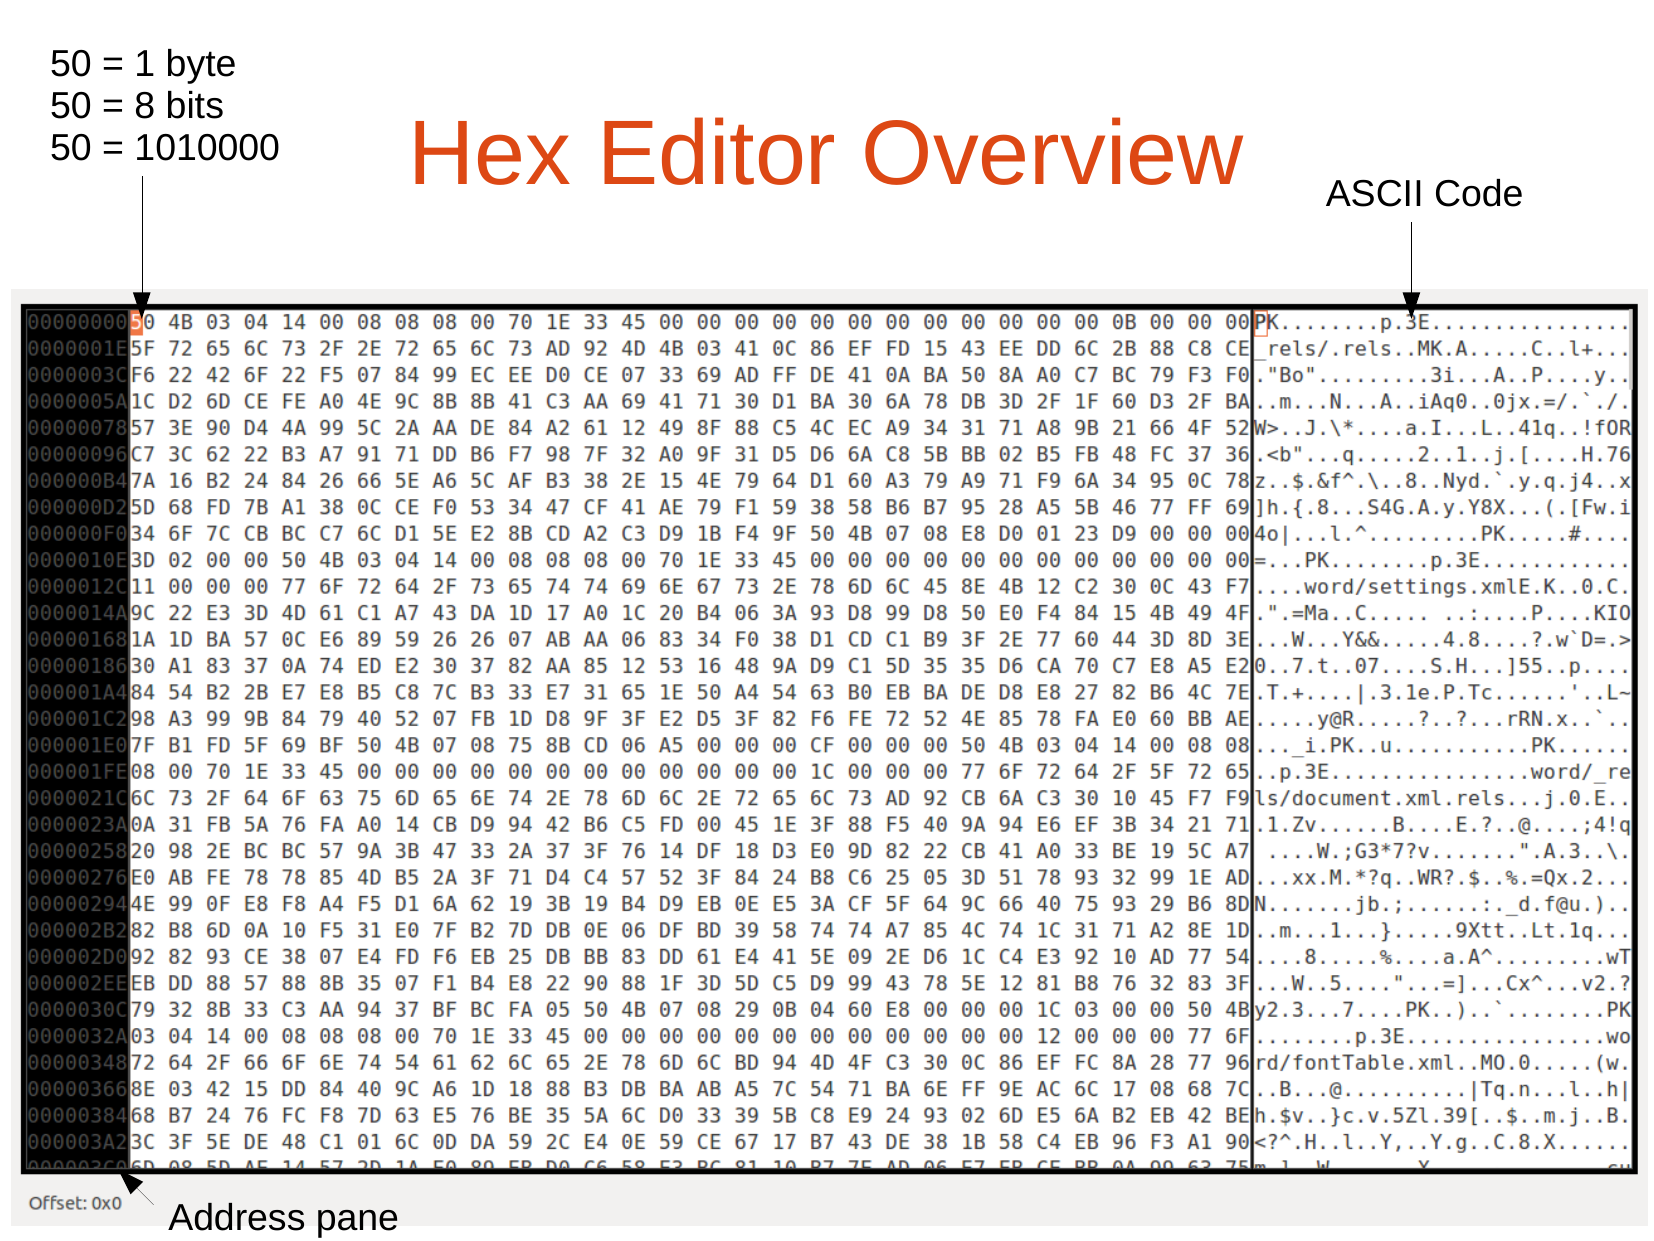

50 = 1 byte
50 = 8 bits
50 = 1010000
# Hex Editor Overview
ASCII Code
Address pane